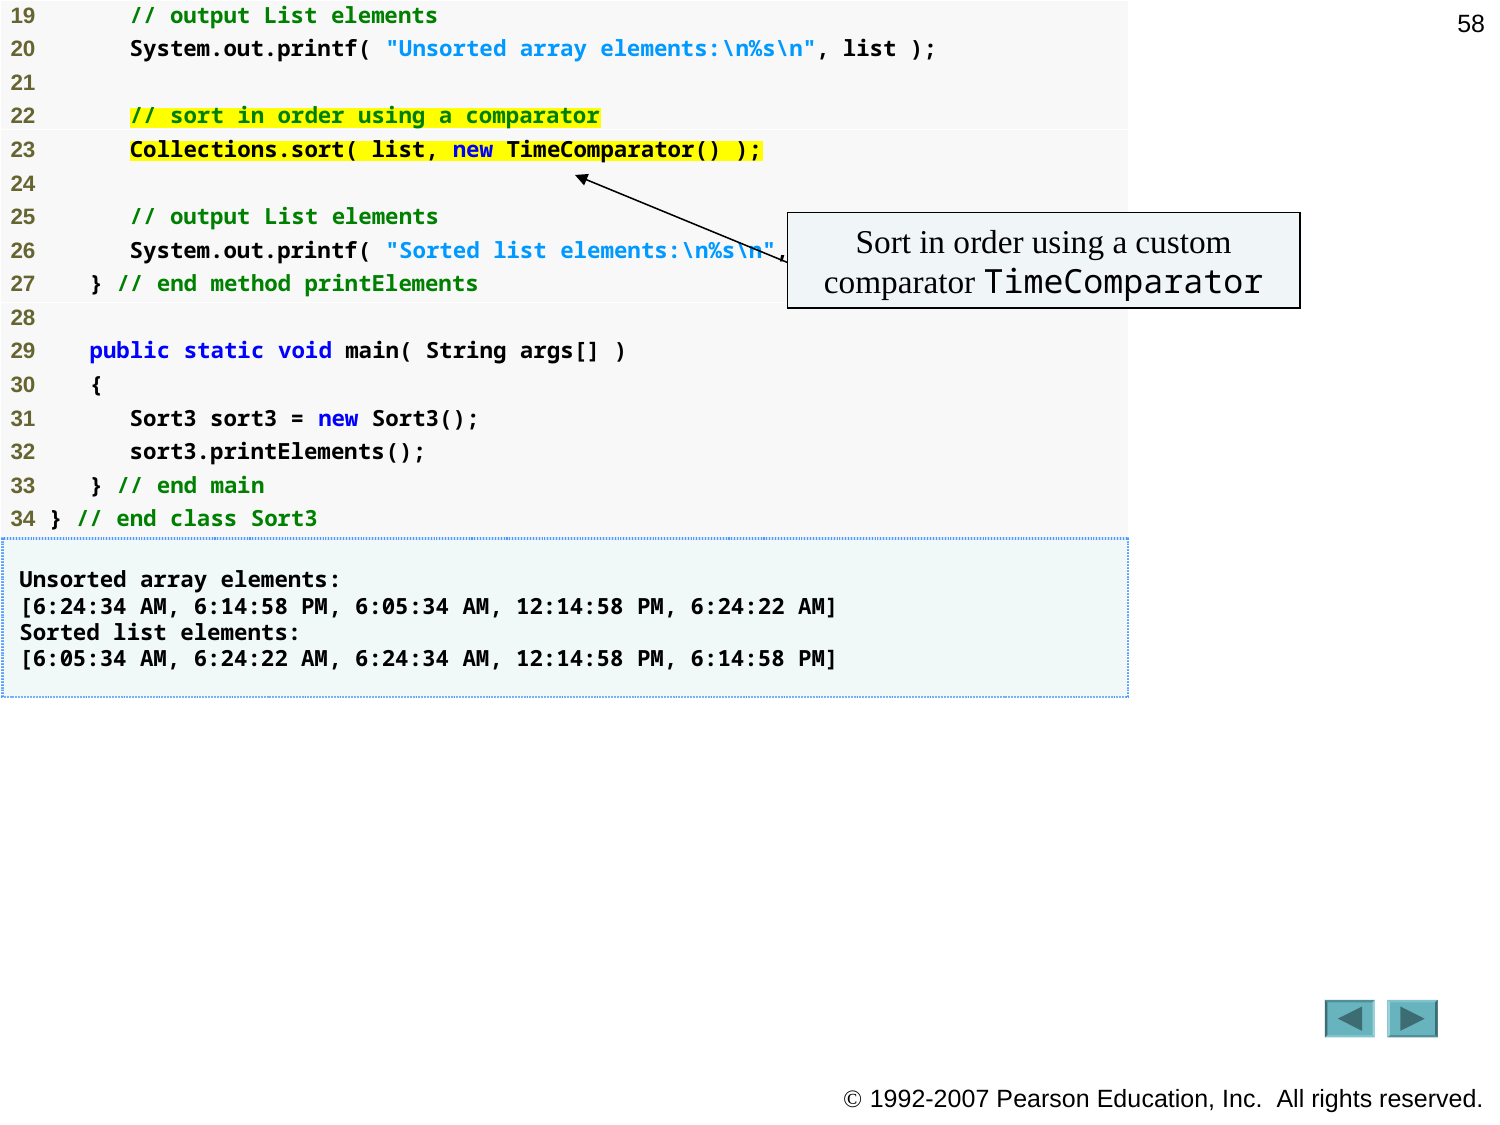

#
Sort in order using a custom comparator TimeComparator